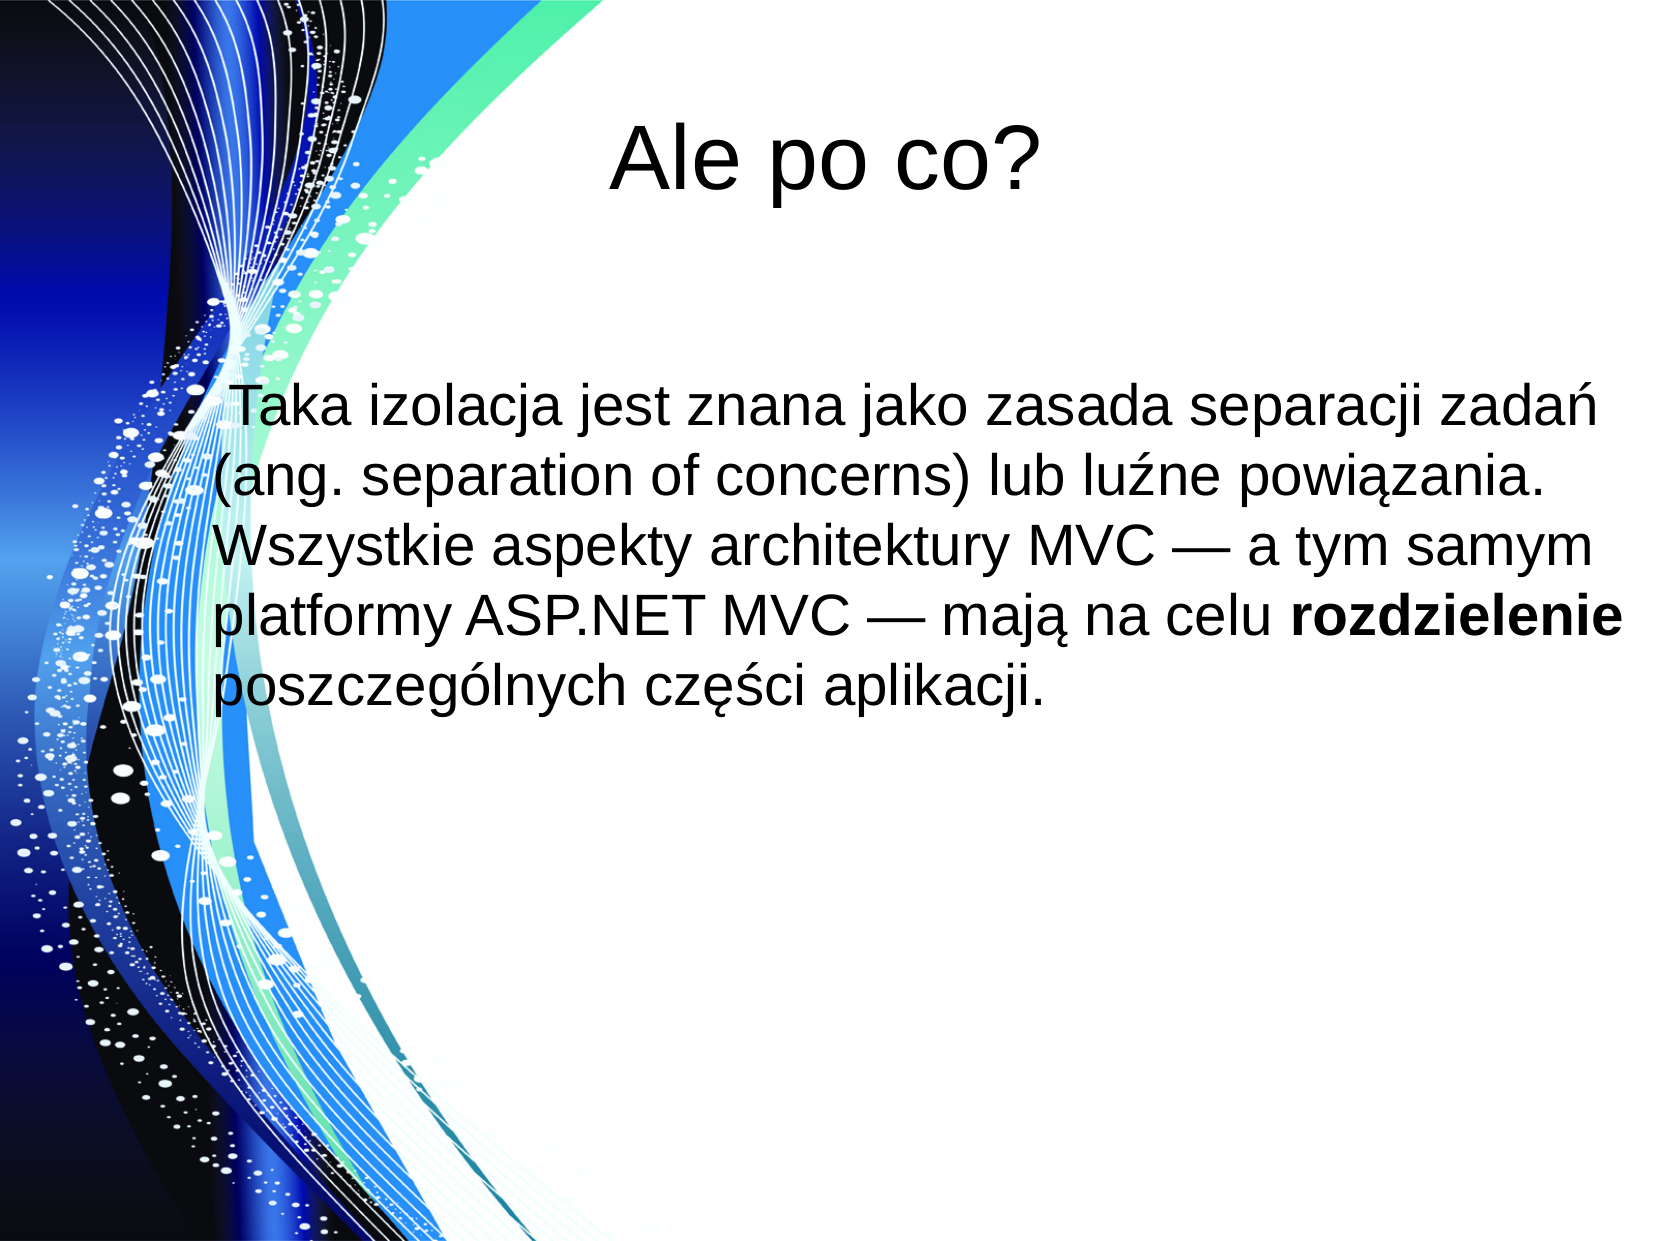

# Ale po co?
 Taka izolacja jest znana jako zasada separacji zadań (ang. separation of concerns) lub luźne powiązania. Wszystkie aspekty architektury MVC — a tym samym platformy ASP.NET MVC — mają na celu rozdzielenie poszczególnych części aplikacji.